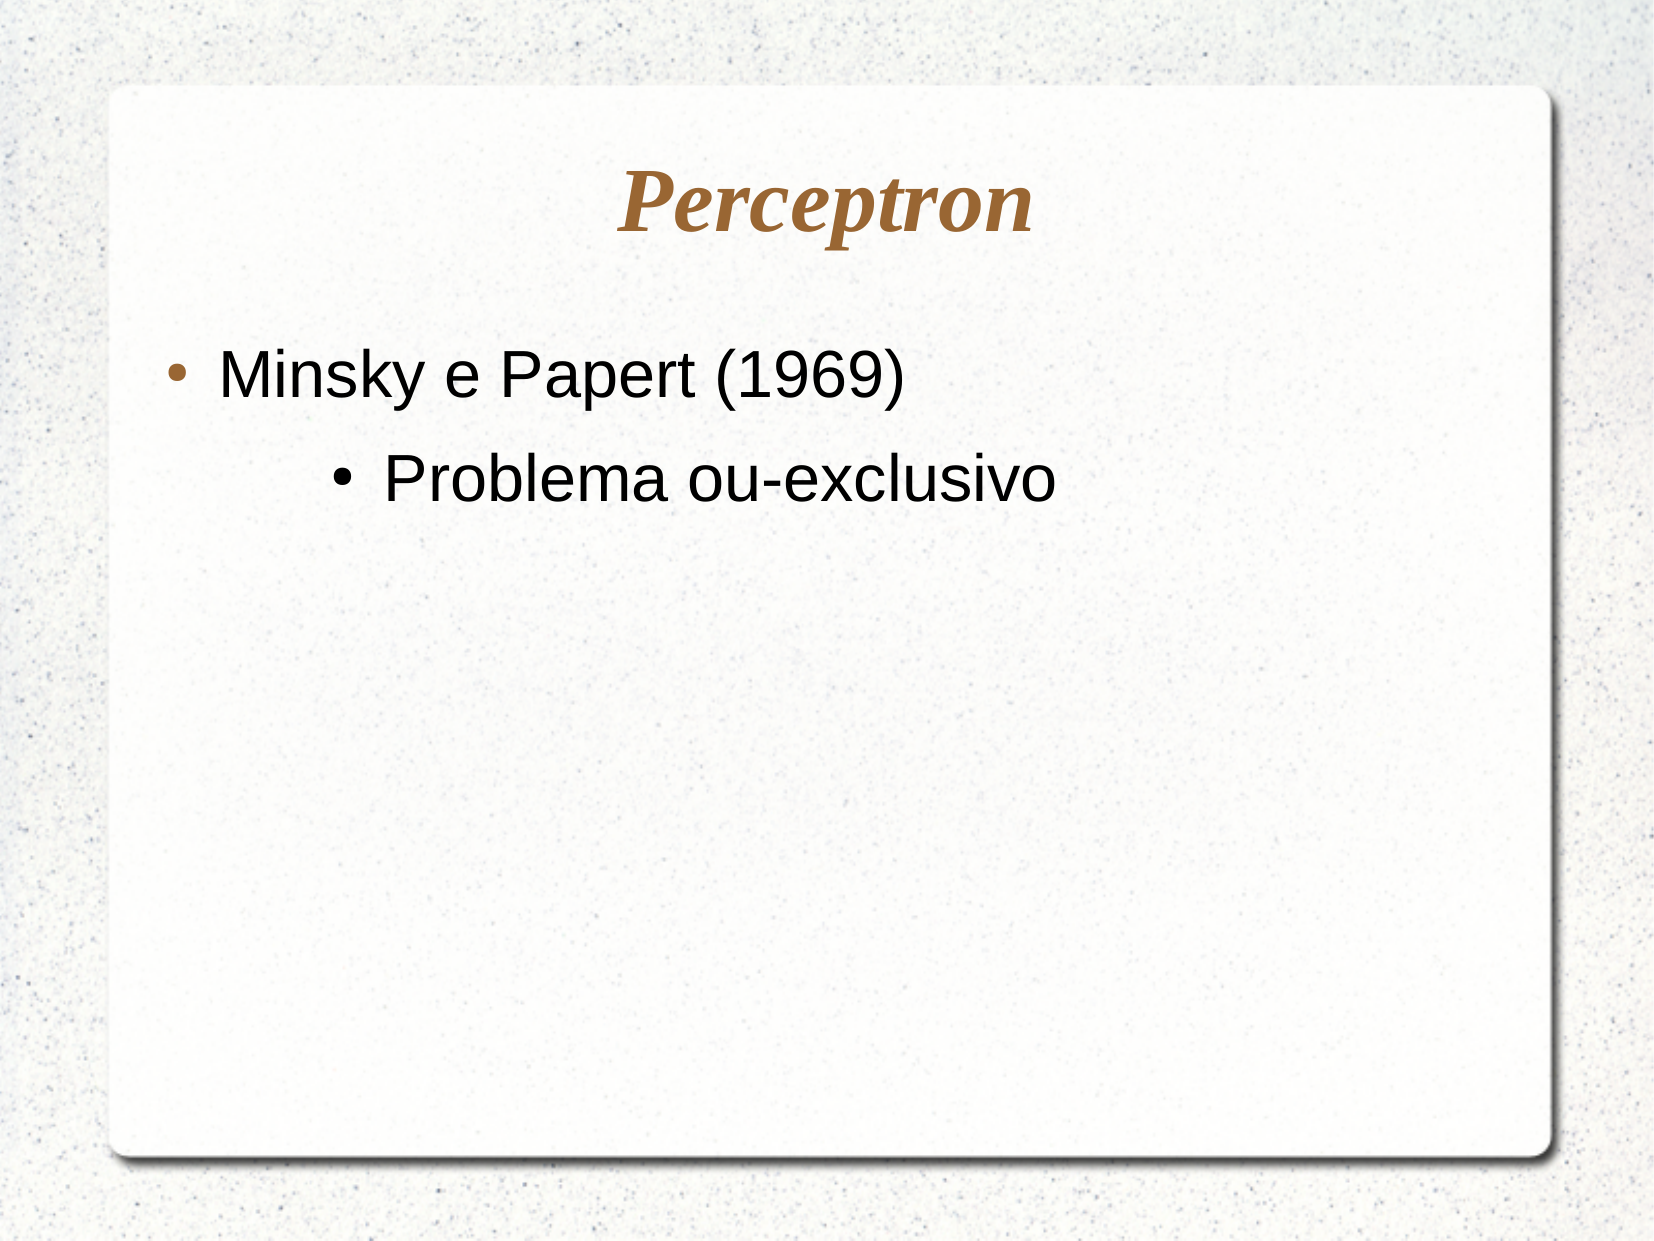

# Perceptron
Minsky e Papert (1969)
Problema ou-exclusivo